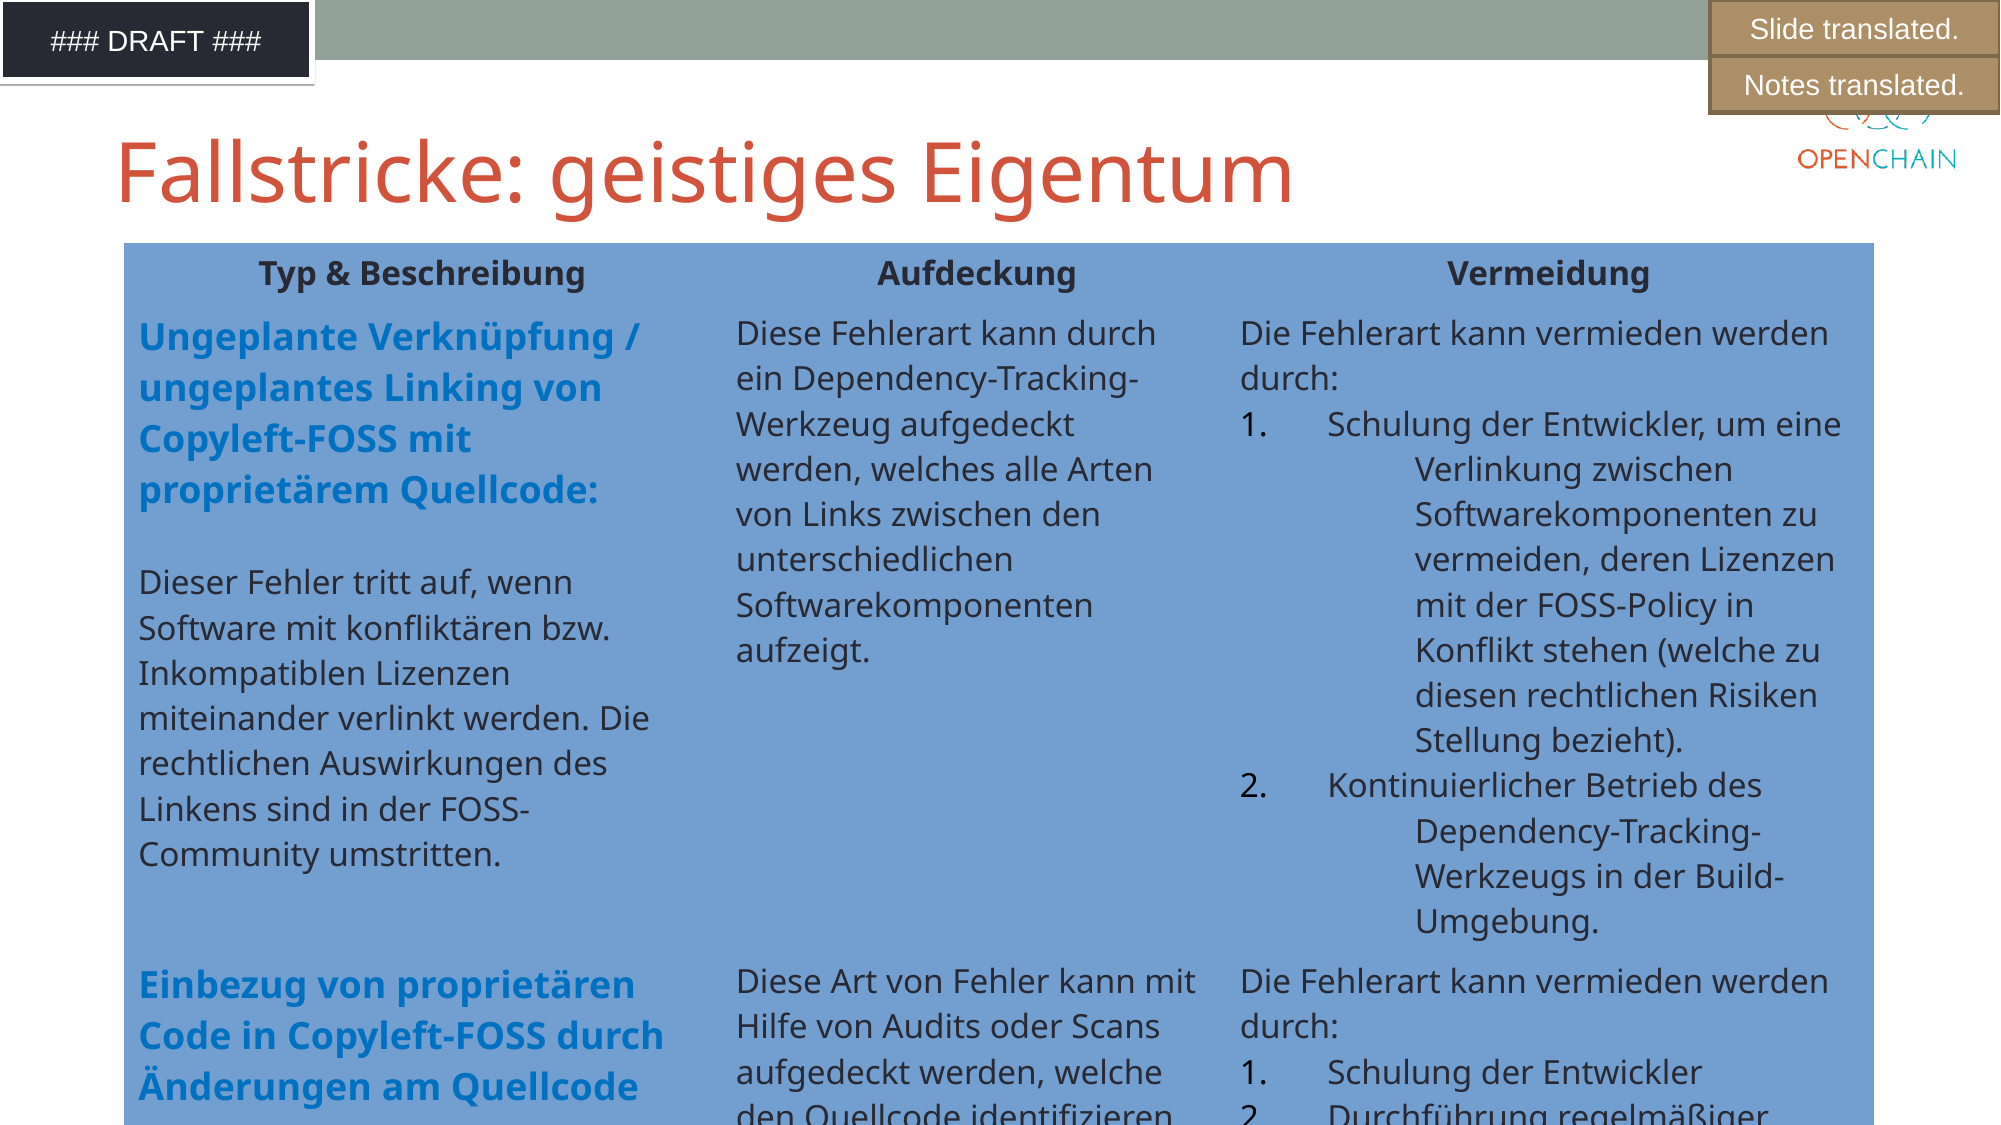

GFX translated.
GFX translated.
GFX translated.
Slide translated.
Notes translated.
# Fallstricke: geistiges Eigentum
| Typ & Beschreibung | Aufdeckung | Vermeidung |
| --- | --- | --- |
| Ungeplante Verknüpfung / ungeplantes Linking von Copyleft-FOSS mit proprietärem Quellcode:  Dieser Fehler tritt auf, wenn Software mit konfliktären bzw. Inkompatiblen Lizenzen miteinander verlinkt werden. Die rechtlichen Auswirkungen des Linkens sind in der FOSS-Community umstritten. | Diese Fehlerart kann durch ein Dependency-Tracking-Werkzeug aufgedeckt werden, welches alle Arten von Links zwischen den unterschiedlichen Softwarekomponenten aufzeigt. | Die Fehlerart kann vermieden werden durch: Schulung der Entwickler, um eine Verlinkung zwischen Softwarekomponenten zu vermeiden, deren Lizenzen mit der FOSS-Policy in Konflikt stehen (welche zu diesen rechtlichen Risiken Stellung bezieht). Kontinuierlicher Betrieb des Dependency-Tracking-Werkzeugs in der Build-Umgebung. |
| Einbezug von proprietären Code in Copyleft-FOSS durch Änderungen am Quellcode | Diese Art von Fehler kann mit Hilfe von Audits oder Scans aufgedeckt werden, welche den Quellcode identifizieren und analysieren, der in die FOSS-Komponente einbezogen wurde. | Die Fehlerart kann vermieden werden durch: Schulung der Entwickler Durchführung regelmäßiger Code-Audits |